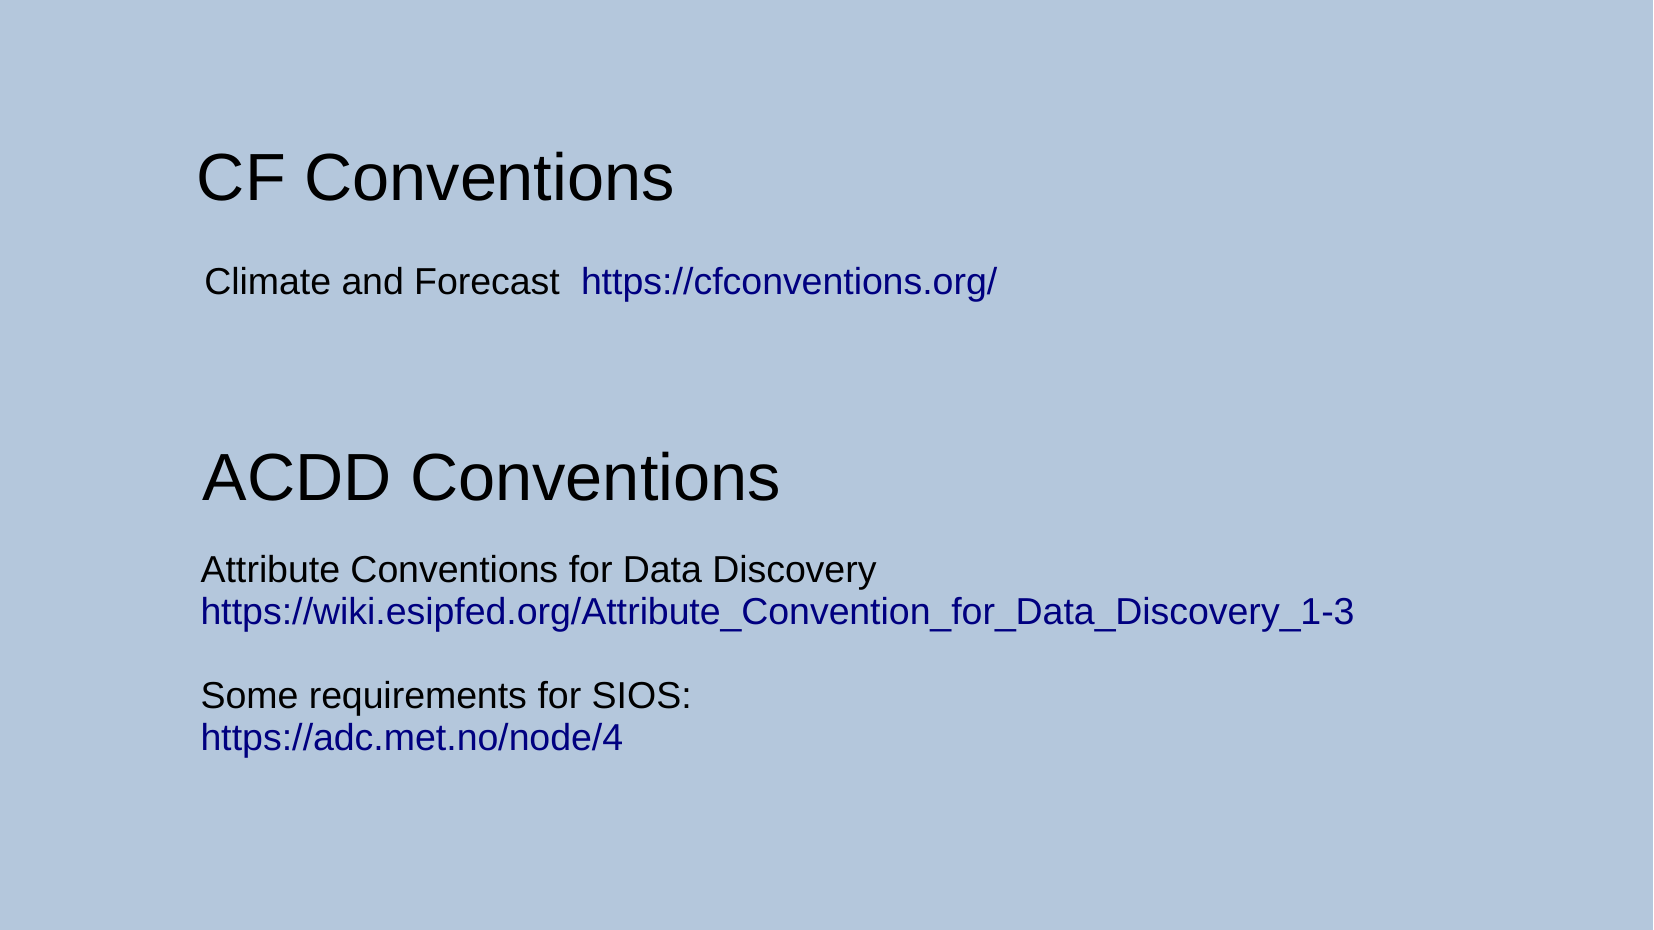

CF Conventions
Climate and Forecast https://cfconventions.org/
ACDD Conventions
Attribute Conventions for Data Discovery
https://wiki.esipfed.org/Attribute_Convention_for_Data_Discovery_1-3
Some requirements for SIOS:
https://adc.met.no/node/4